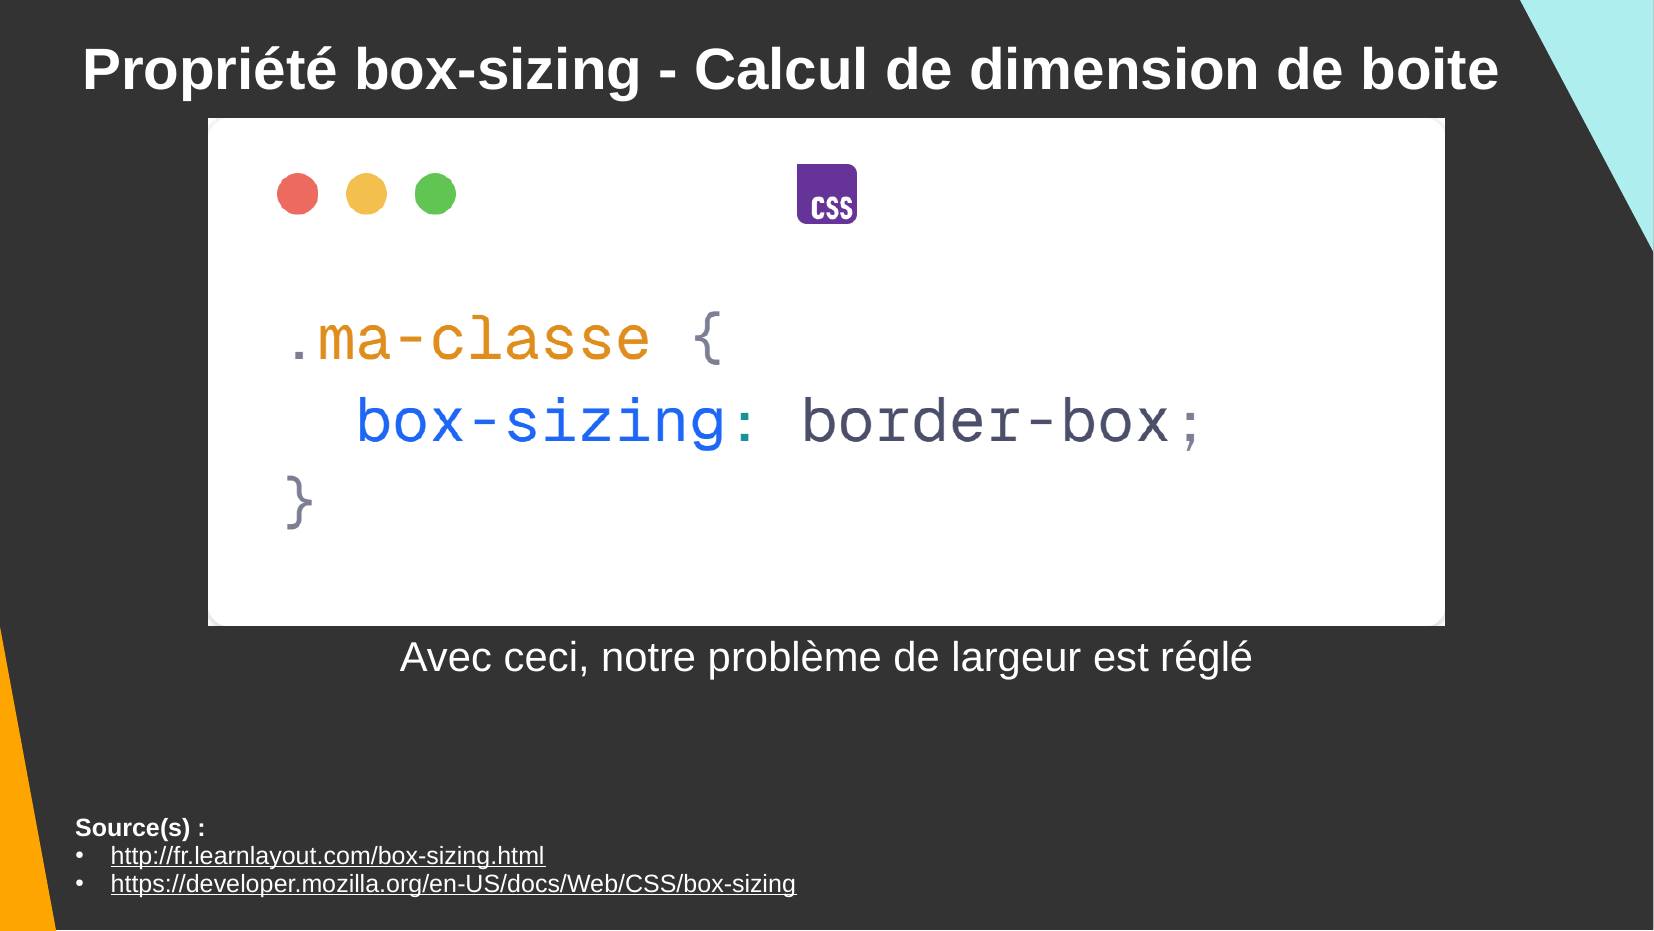

# Propriété box-sizing - Calcul de dimension de boite
Avec ceci, notre problème de largeur est réglé
Source(s) :
http://fr.learnlayout.com/box-sizing.html
https://developer.mozilla.org/en-US/docs/Web/CSS/box-sizing